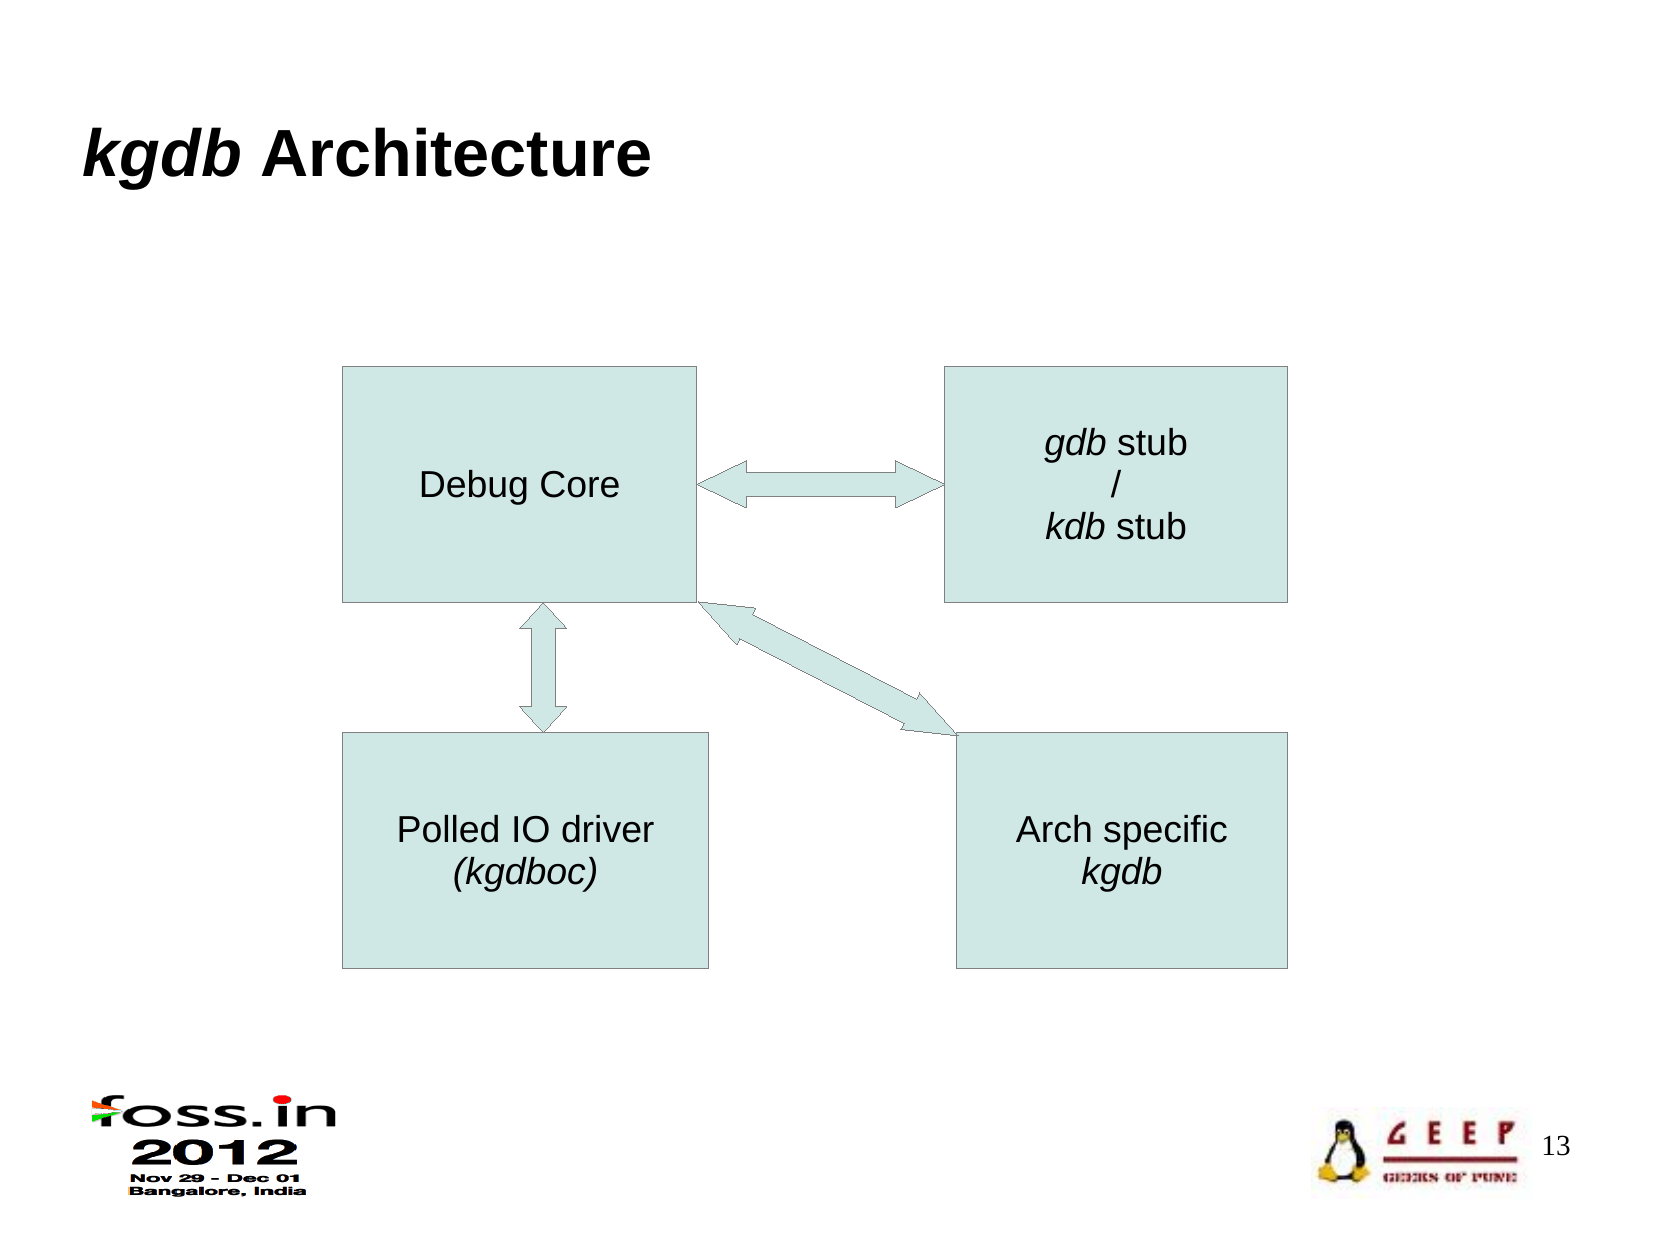

# kgdb Architecture
Debug Core
gdb stub
/
kdb stub
Polled IO driver
(kgdboc)
Arch specific
kgdb
13